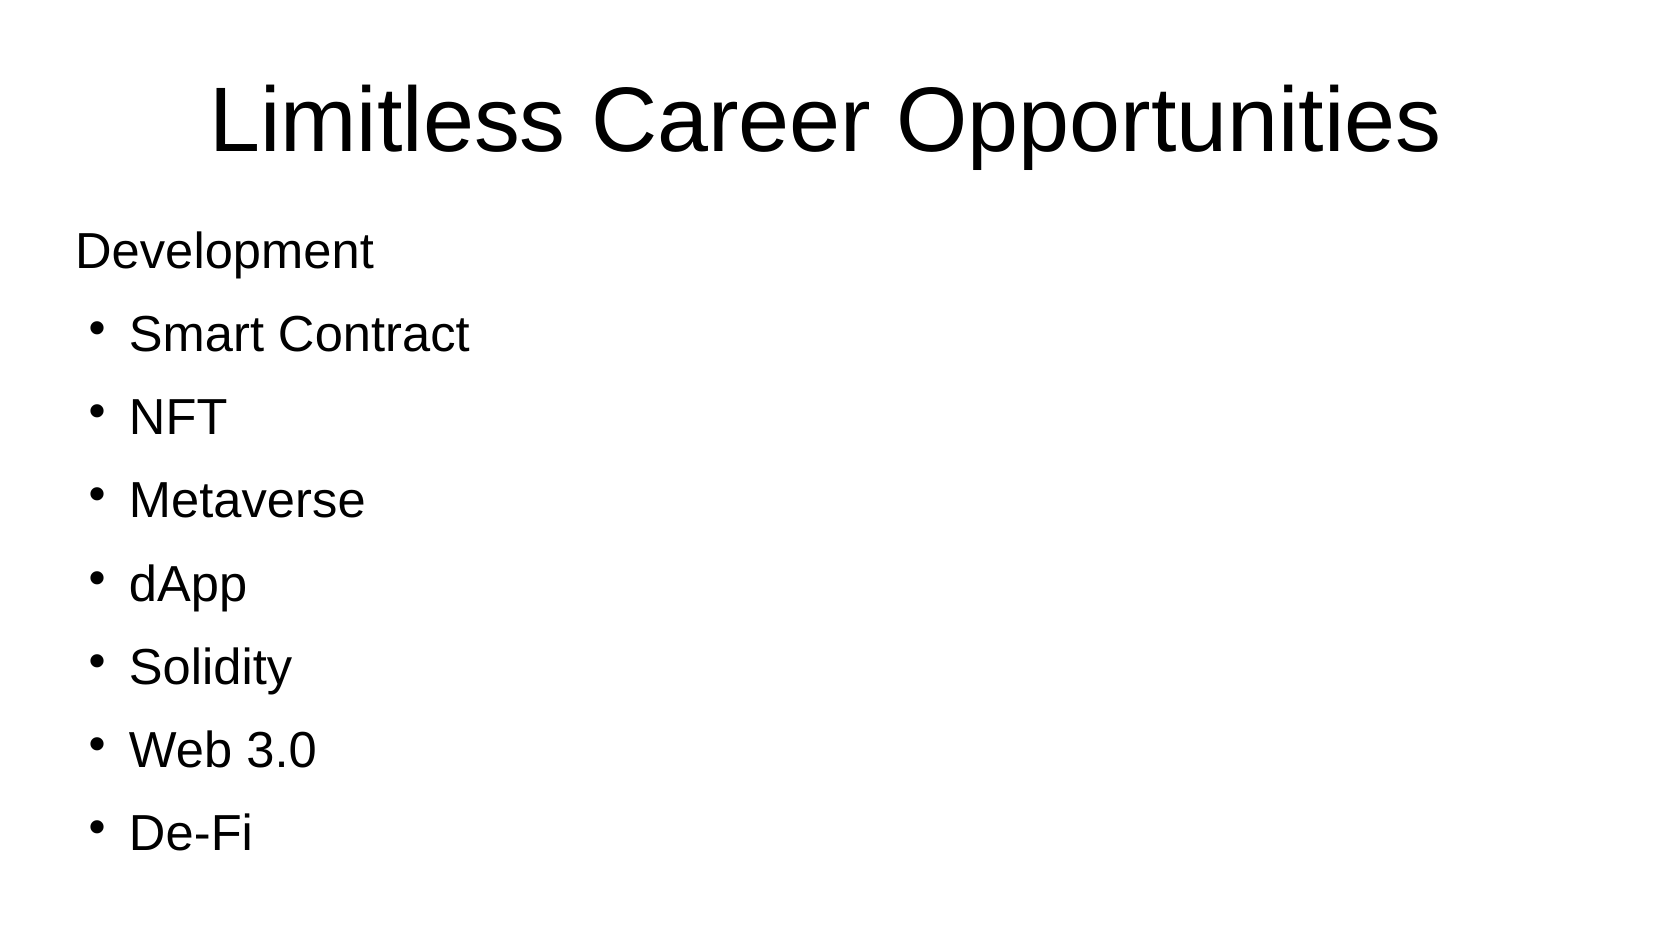

# Limitless Career Opportunities
Development
Smart Contract
NFT
Metaverse
dApp
Solidity
Web 3.0
De-Fi